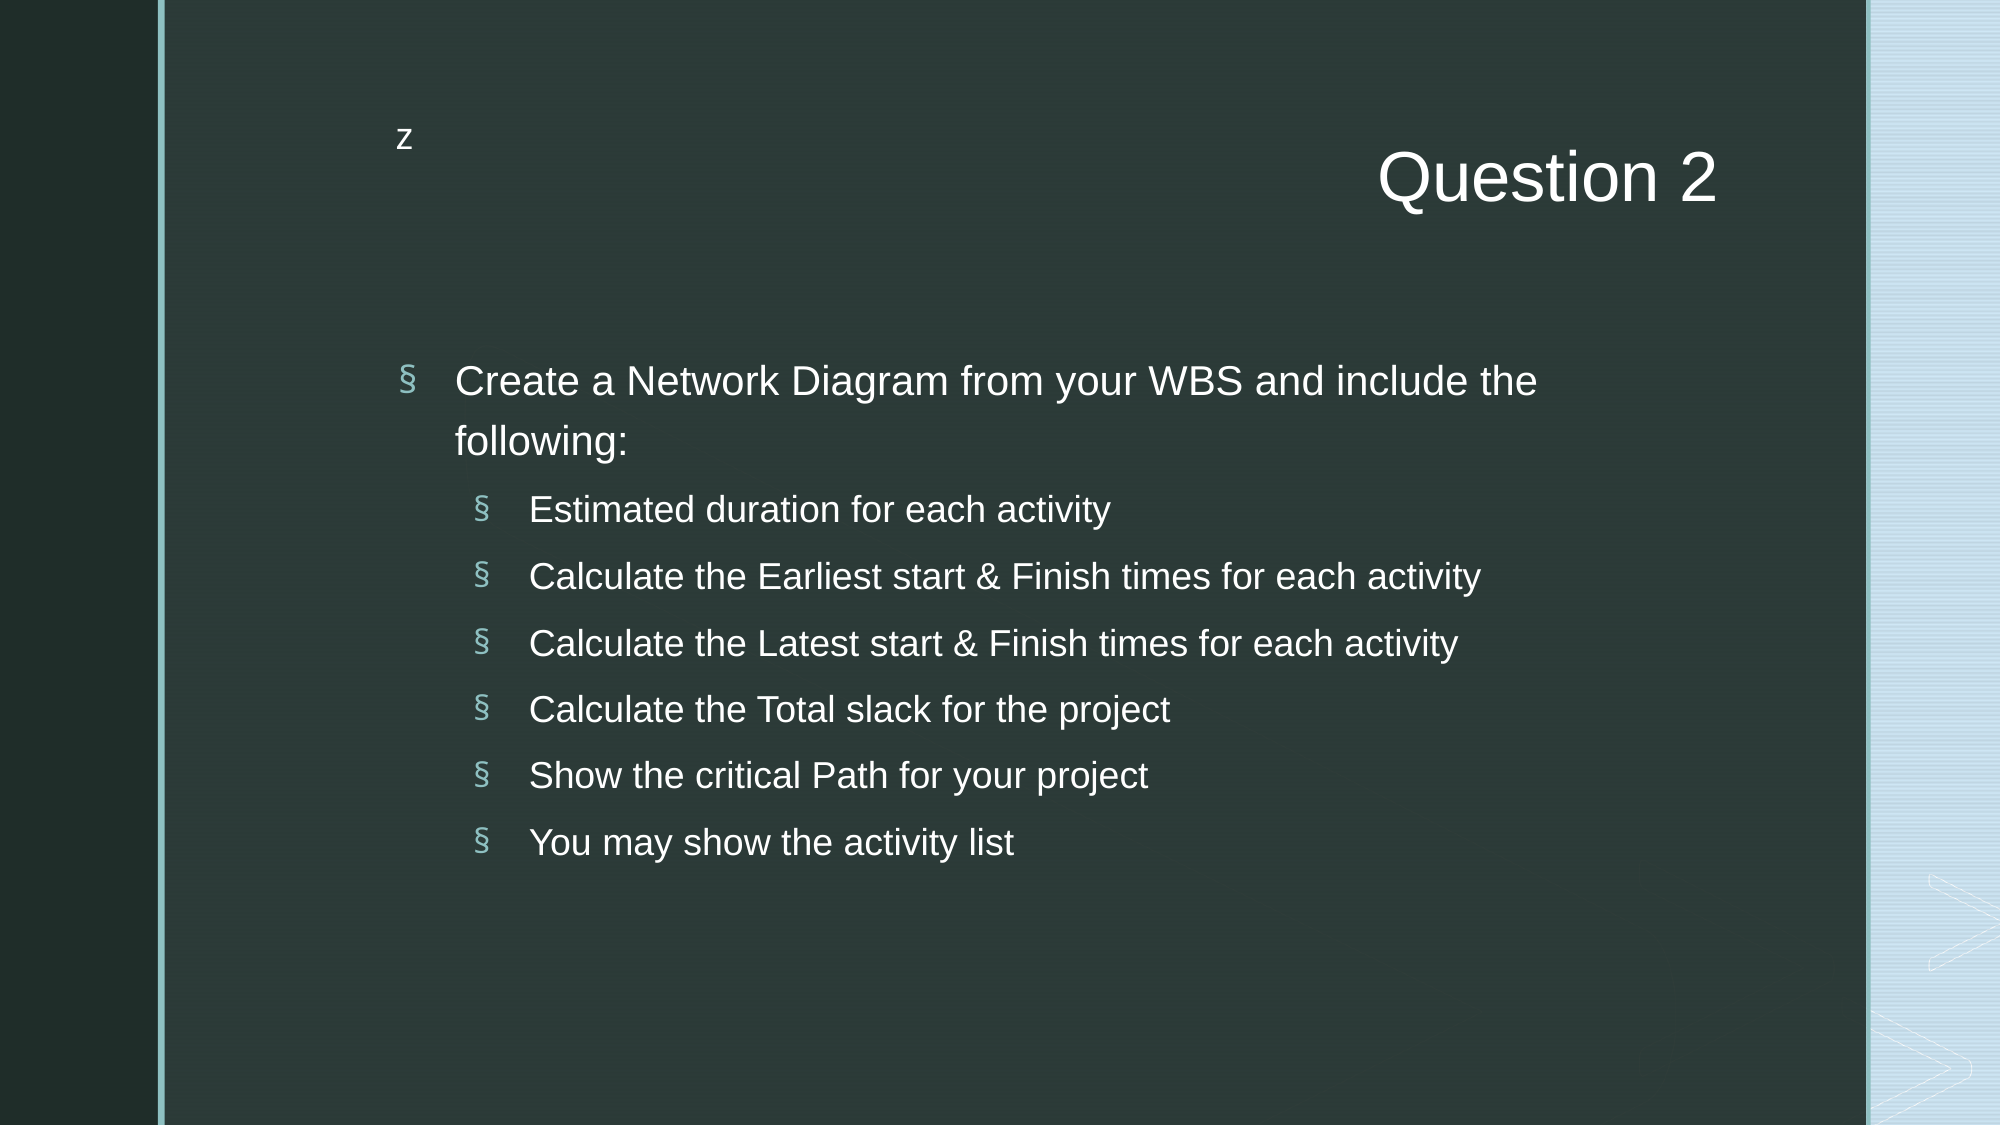

# Question 2
Create a Network Diagram from your WBS and include the following:
Estimated duration for each activity
Calculate the Earliest start & Finish times for each activity
Calculate the Latest start & Finish times for each activity
Calculate the Total slack for the project
Show the critical Path for your project
You may show the activity list